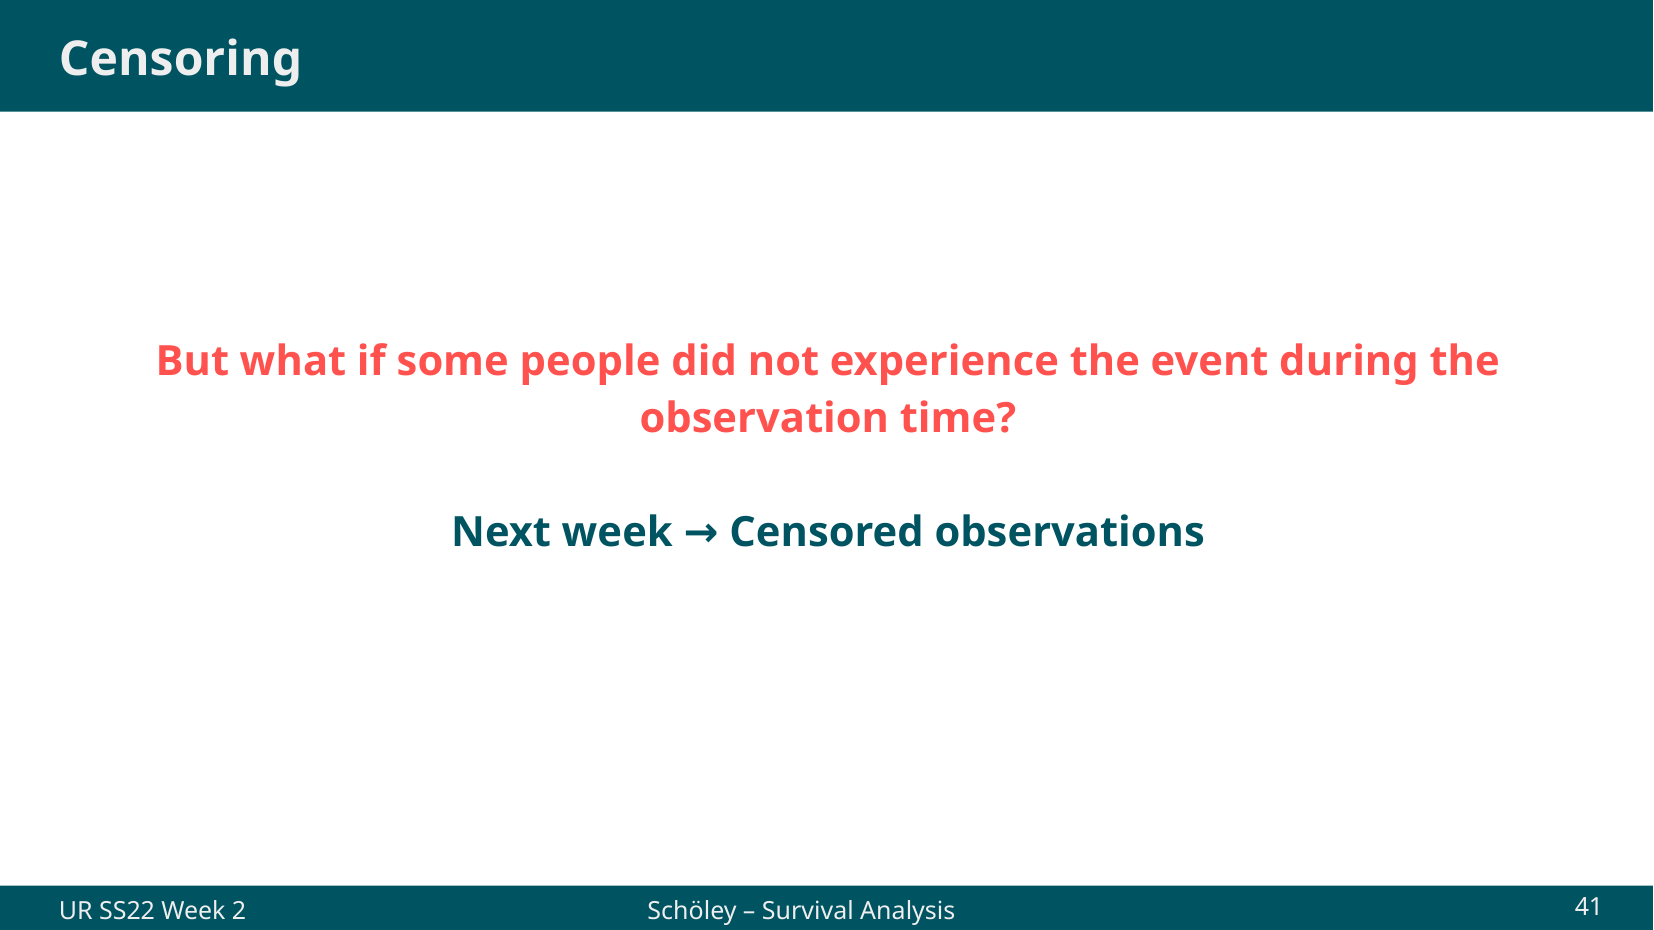

# Censoring
But what if some people did not experience the event during the observation time?
Next week → Censored observations
41
UR SS22 Week 2
Schöley – Survival Analysis